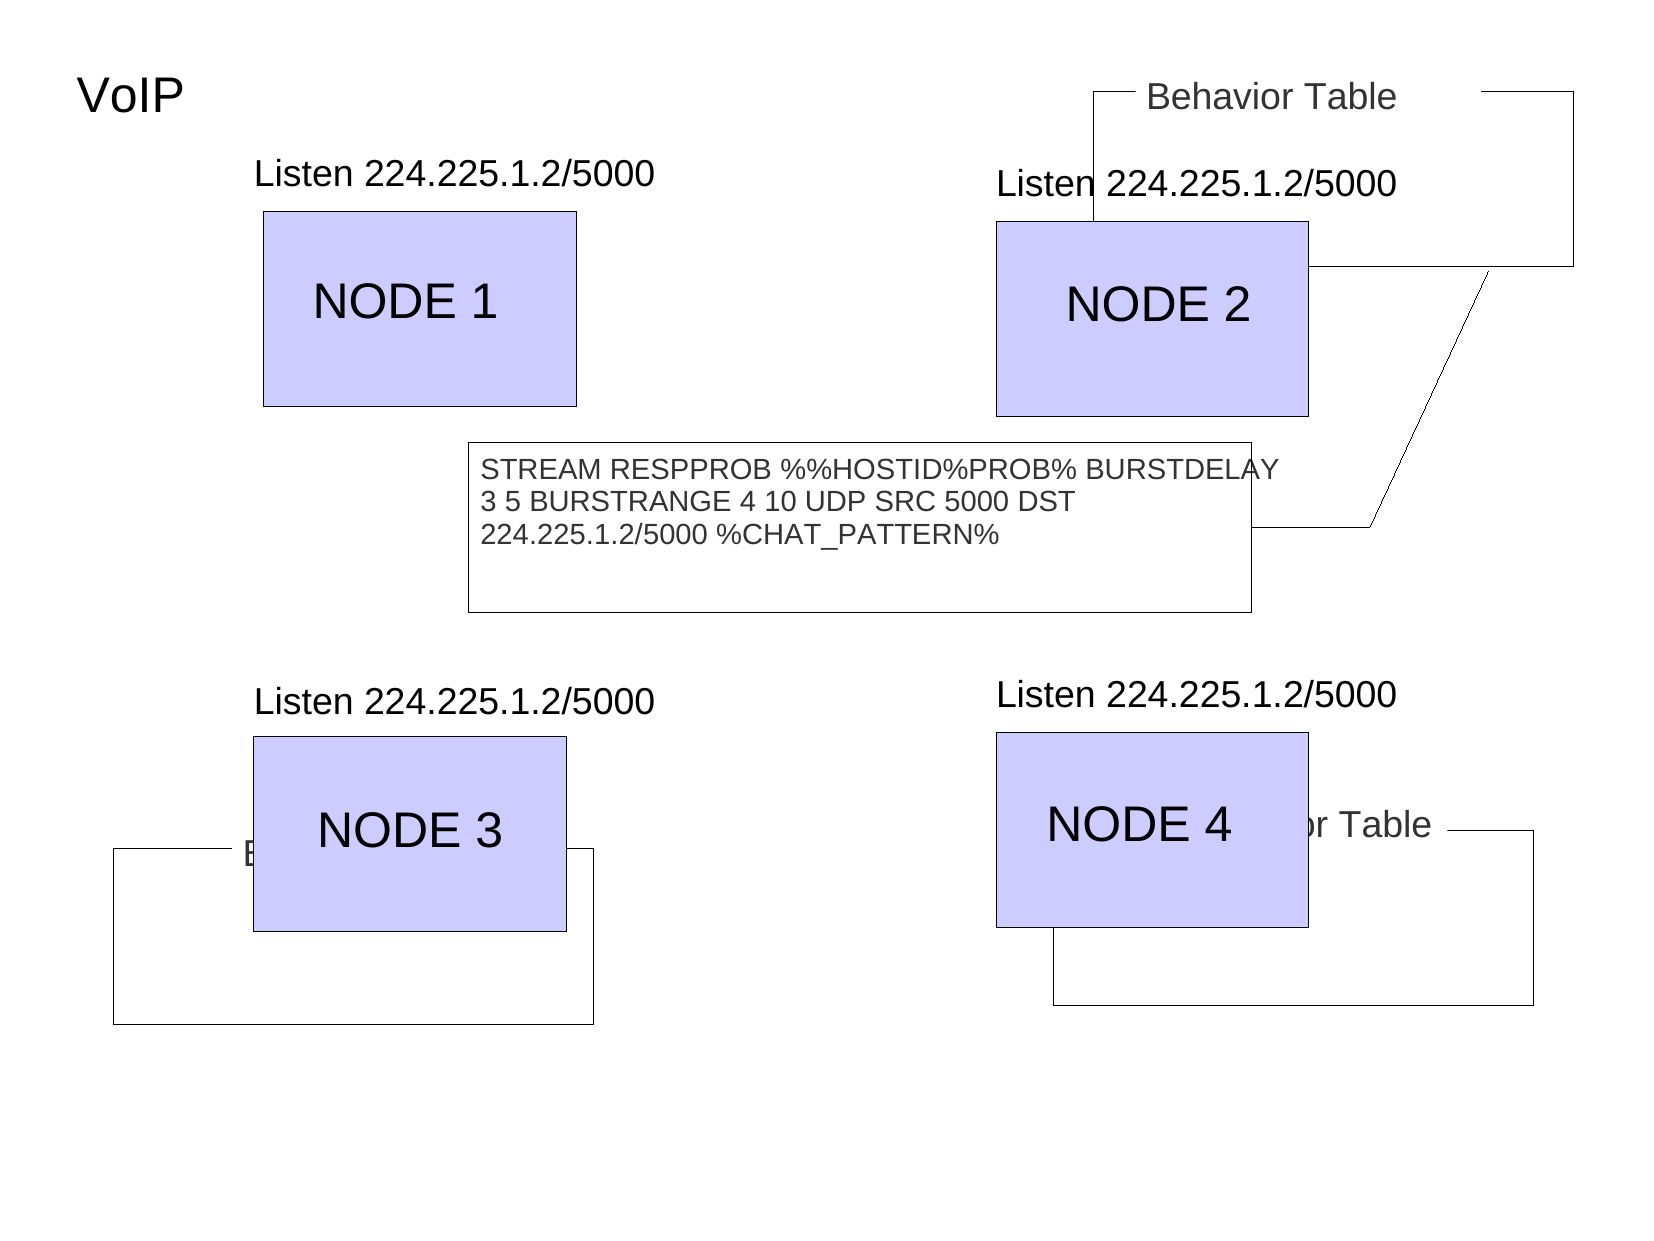

VoIP
 Behavior Table
Listen 224.225.1.2/5000
Listen 224.225.1.2/5000
NODE 1
NODE 2
STREAM RESPPROB %%HOSTID%PROB% BURSTDELAY 3 5 BURSTRANGE 4 10 UDP SRC 5000 DST 224.225.1.2/5000 %CHAT_PATTERN%
Listen 224.225.1.2/5000
Listen 224.225.1.2/5000
NODE 4
NODE 3
 Behavior Table
 Behavior Table